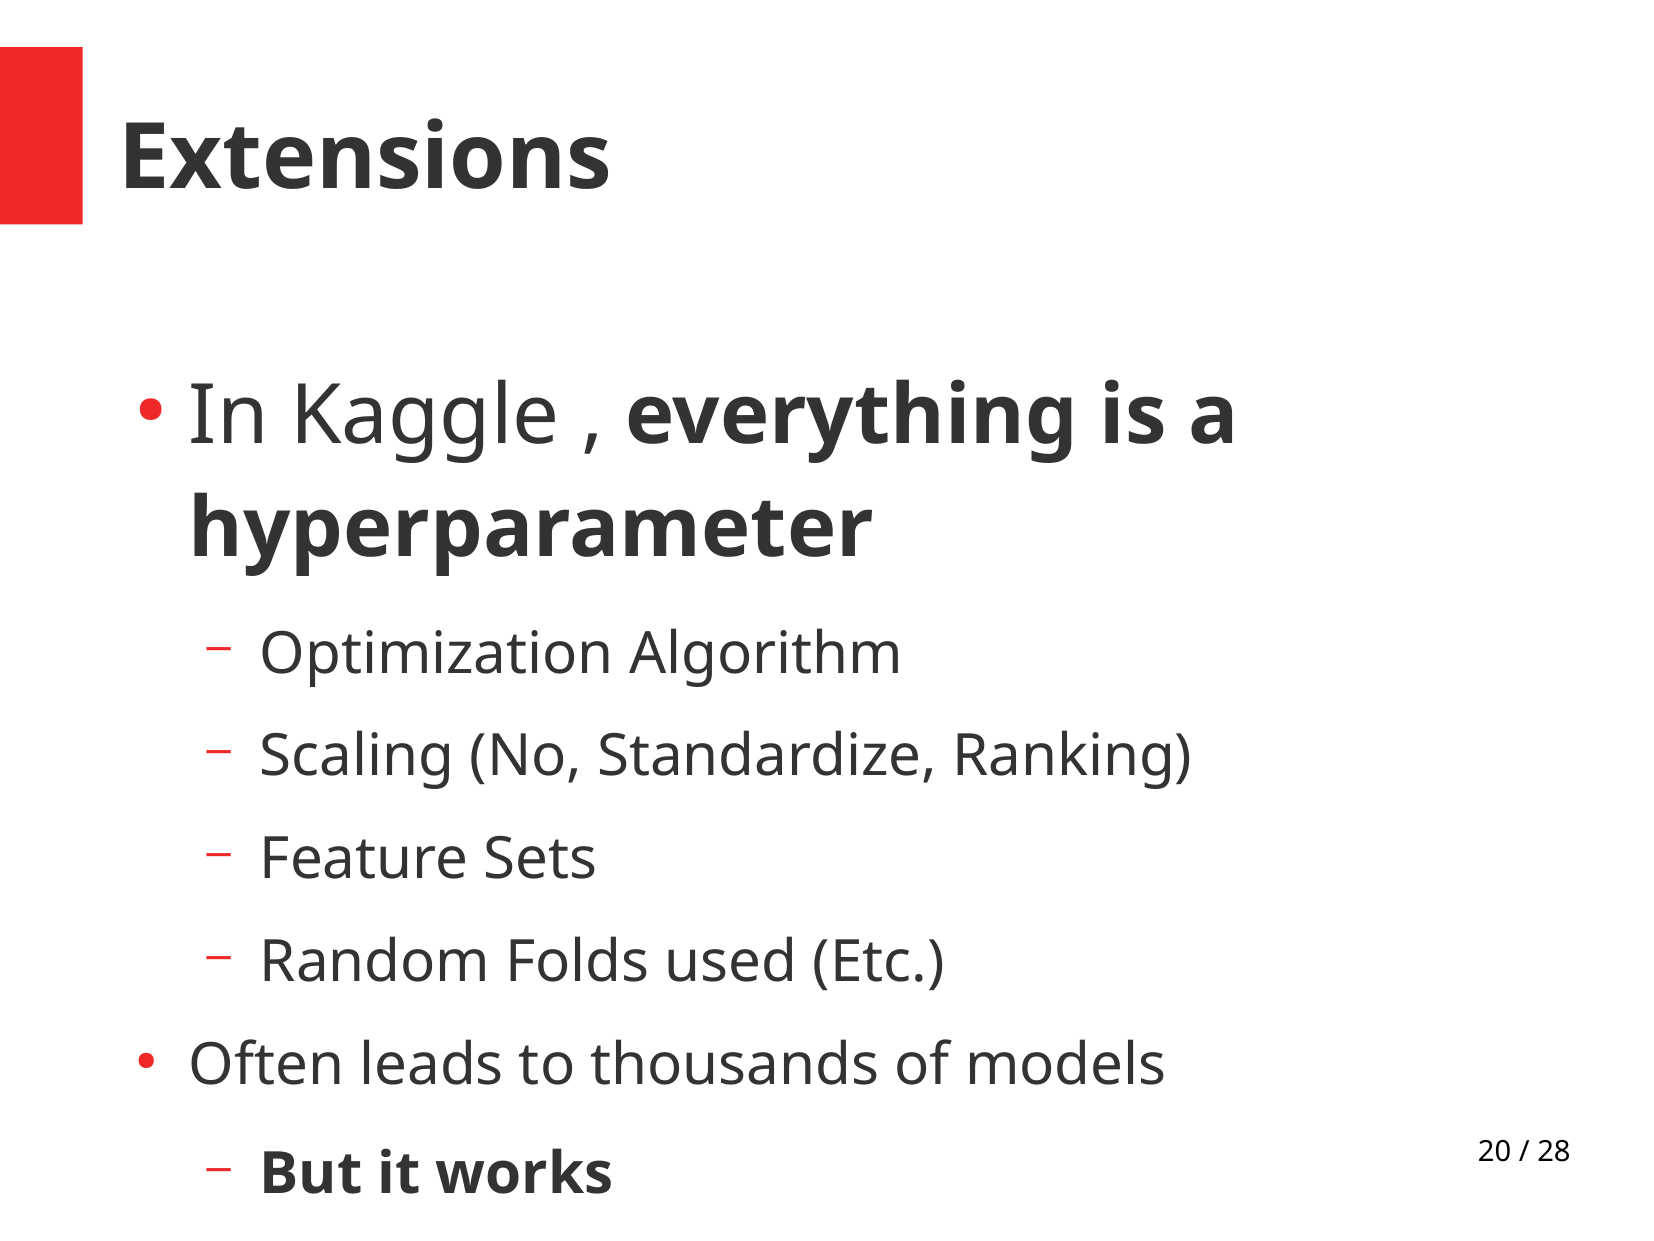

# Extensions
In Kaggle , everything is a hyperparameter
Optimization Algorithm
Scaling (No, Standardize, Ranking)
Feature Sets
Random Folds used (Etc.)
Often leads to thousands of models
But it works
20